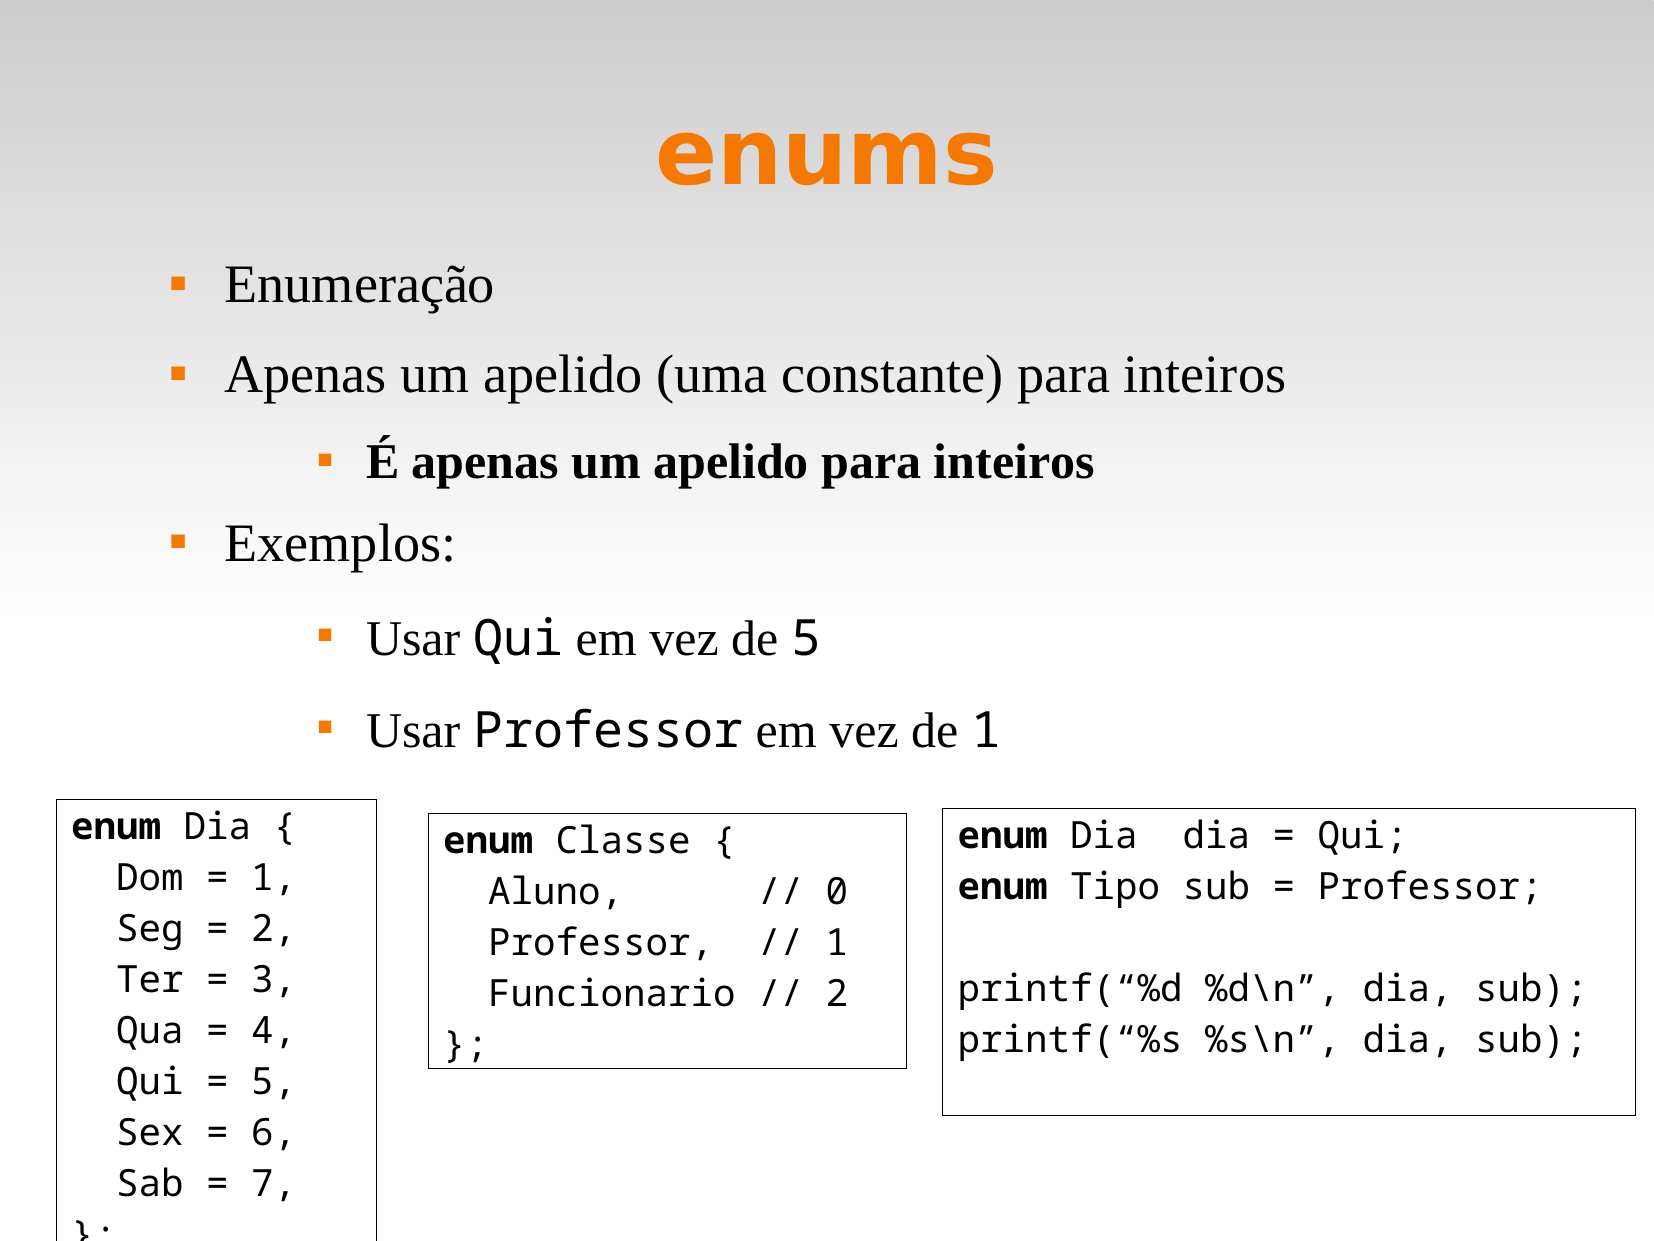

# enums
Enumeração
Apenas um apelido (uma constante) para inteiros
É apenas um apelido para inteiros
Exemplos:
Usar Qui em vez de 5
Usar Professor em vez de 1
enum Dia {
 Dom = 1,
 Seg = 2,
 Ter = 3,
 Qua = 4,
 Qui = 5,
 Sex = 6,
 Sab = 7,
};
enum Dia dia = Qui;
enum Tipo sub = Professor;
printf(“%d %d\n”, dia, sub);
printf(“%s %s\n”, dia, sub);
enum Classe {
 Aluno, // 0
 Professor, // 1
 Funcionario // 2
};